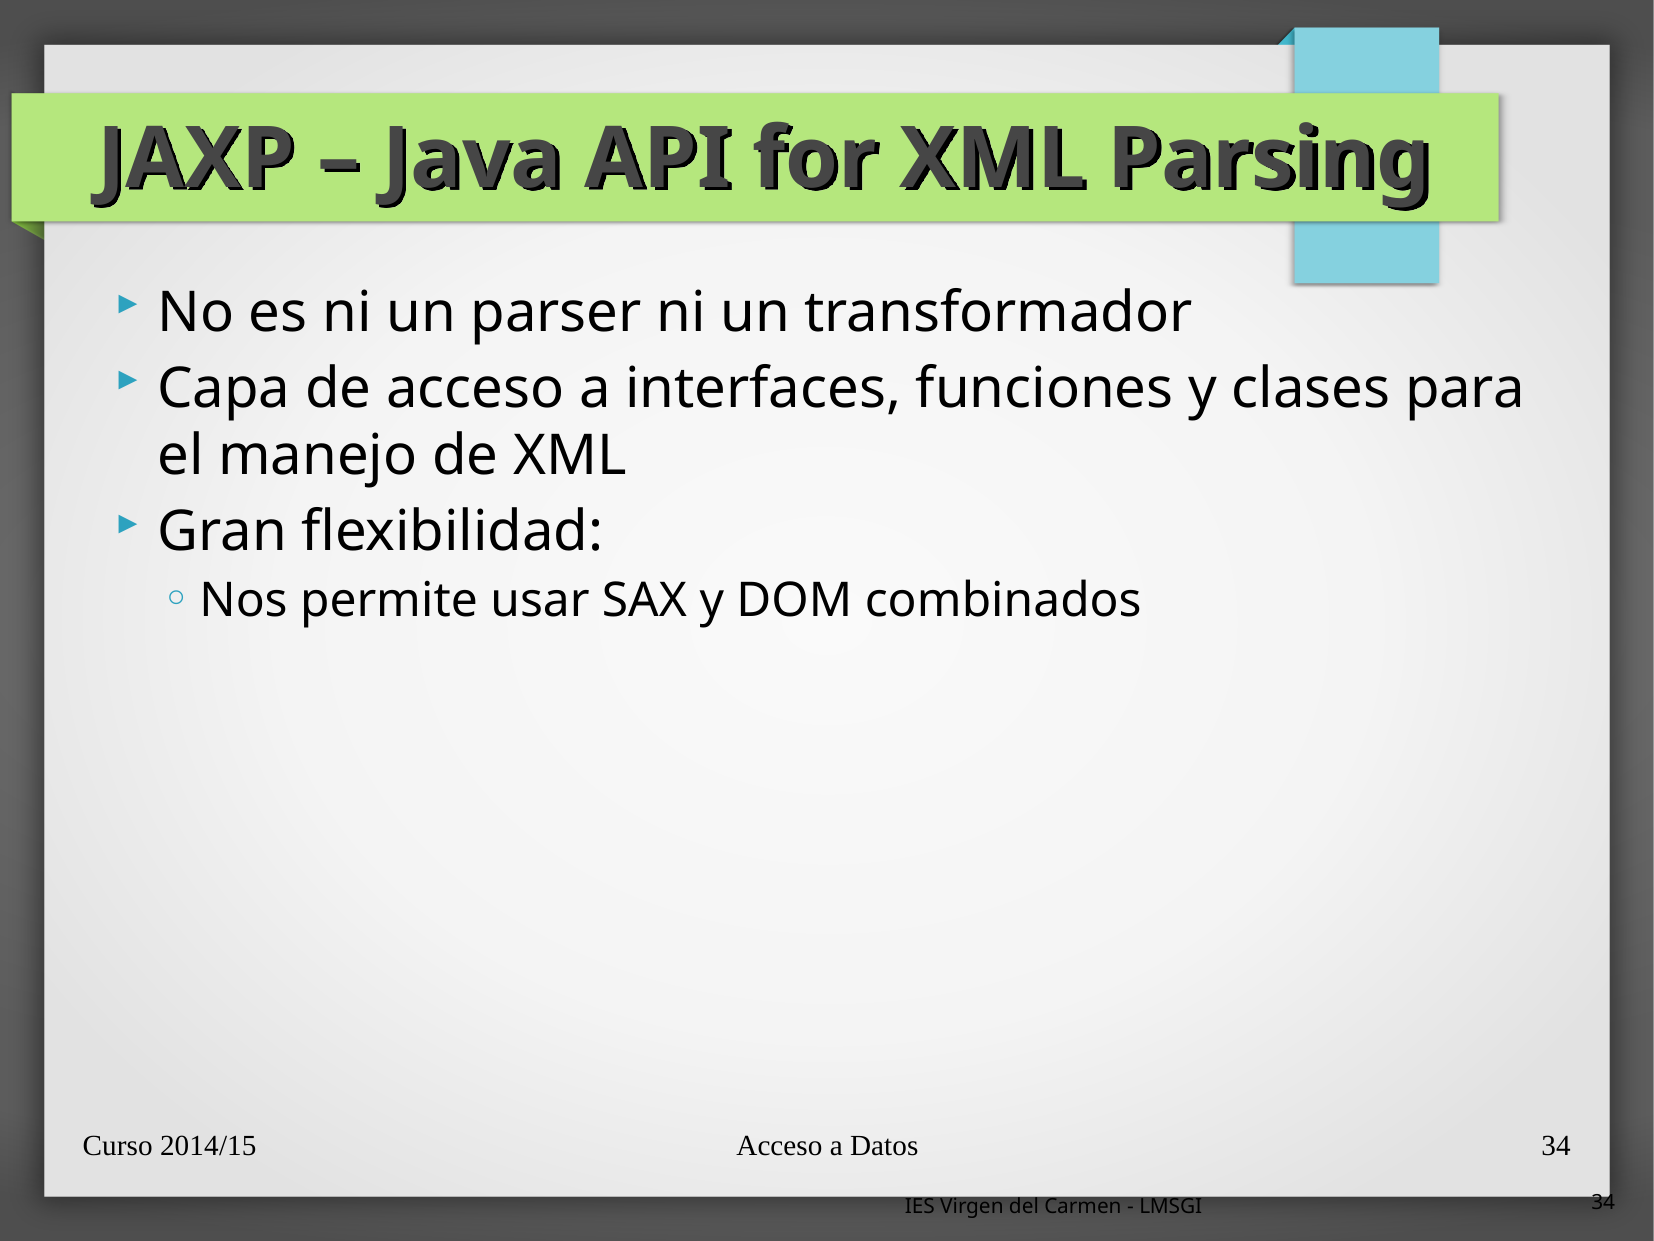

JAXP – Java API for XML Parsing
# No es ni un parser ni un transformador
Capa de acceso a interfaces, funciones y clases para el manejo de XML
Gran flexibilidad:
Nos permite usar SAX y DOM combinados
Curso 2014/15
Acceso a Datos
34
IES Virgen del Carmen - LMSGI